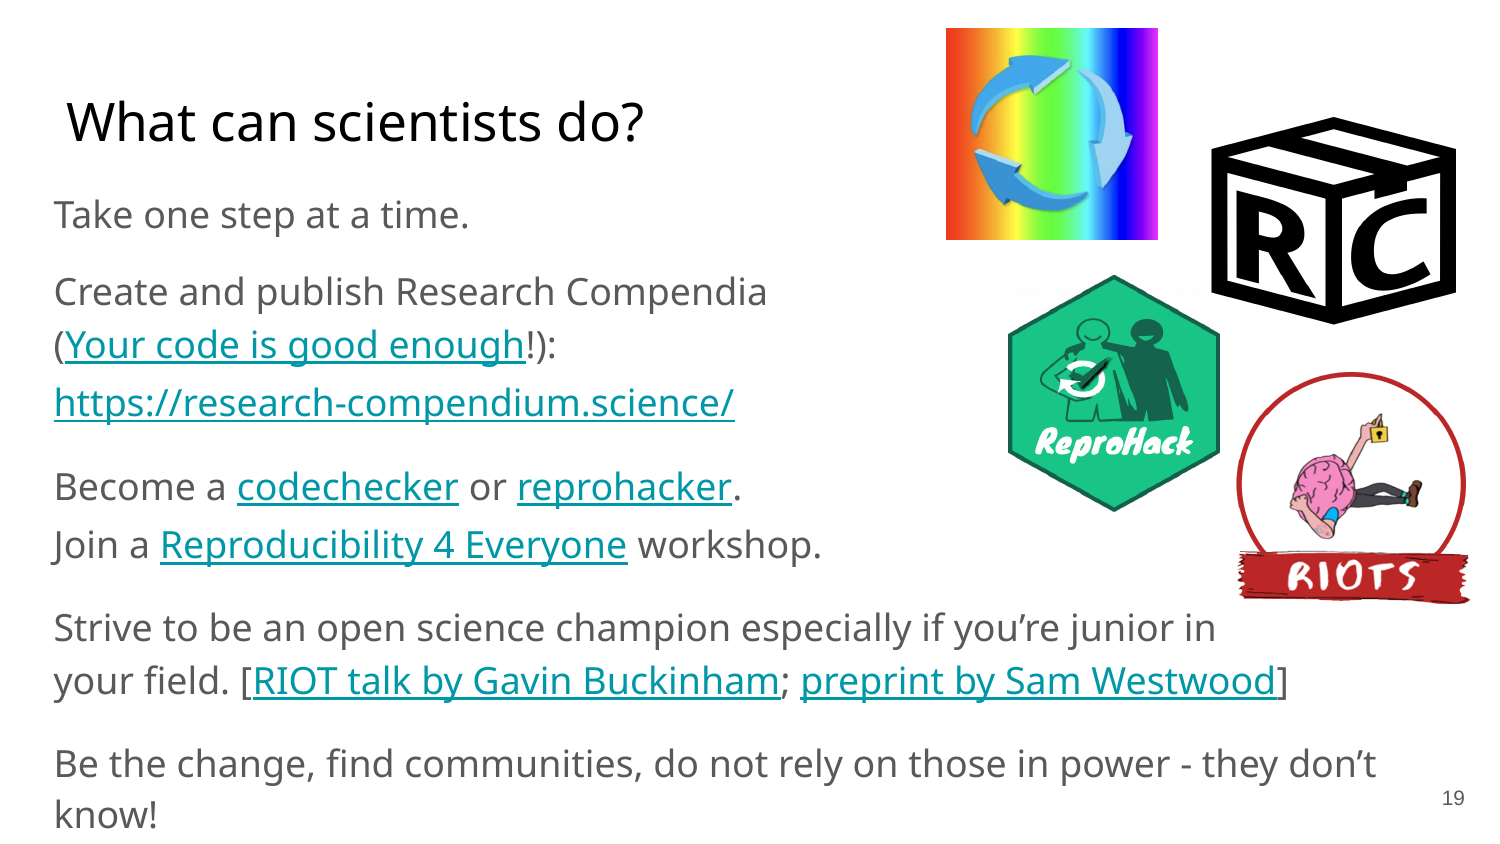

# What can scientists do?
Take one step at a time.
Create and publish Research Compendia
(Your code is good enough!):
https://research-compendium.science/
Become a codechecker or reprohacker.
Join a Reproducibility 4 Everyone workshop.
Strive to be an open science champion especially if you’re junior in
your field. [RIOT talk by Gavin Buckinham; preprint by Sam Westwood]
Be the change, find communities, do not rely on those in power - they don’t know!